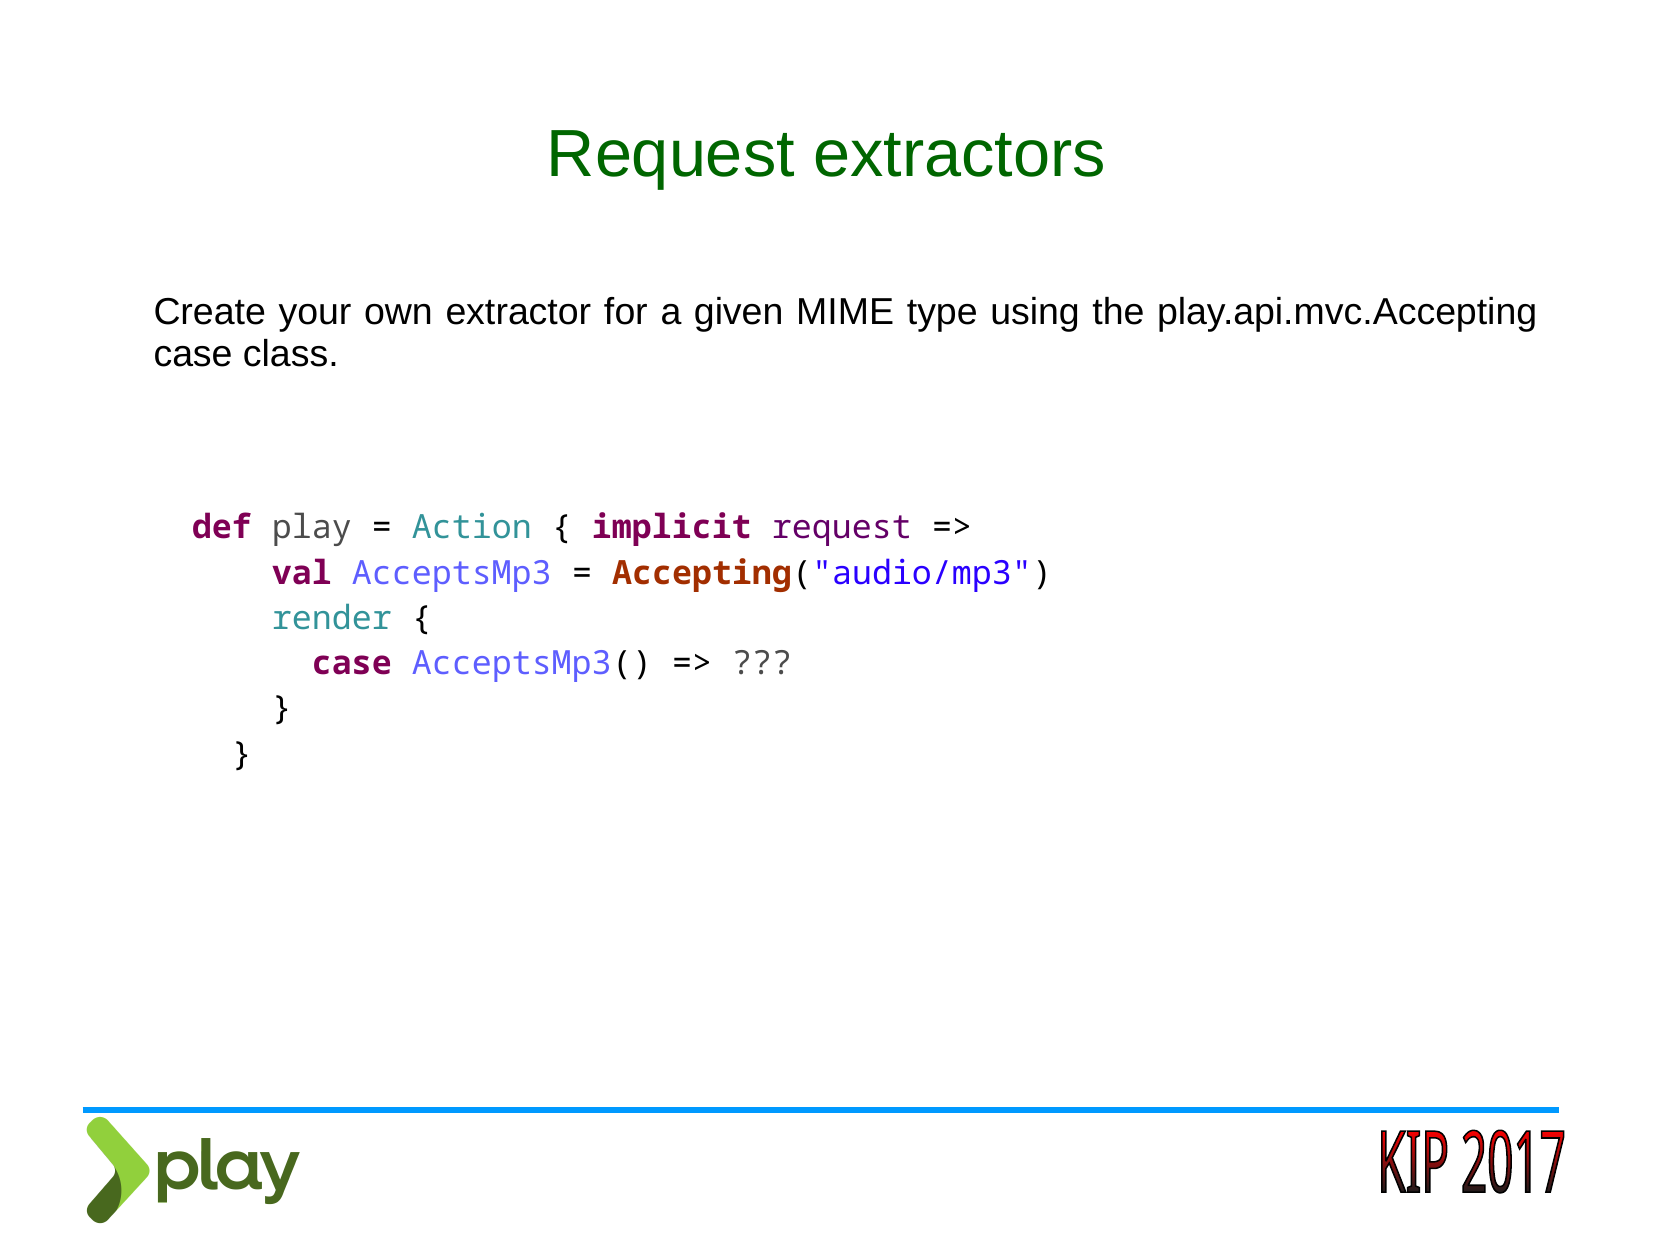

# Request extractors
Create your own extractor for a given MIME type using the play.api.mvc.Accepting case class.
def play = Action { implicit request =>
 val AcceptsMp3 = Accepting("audio/mp3")
 render {
 case AcceptsMp3() => ???
 }
 }